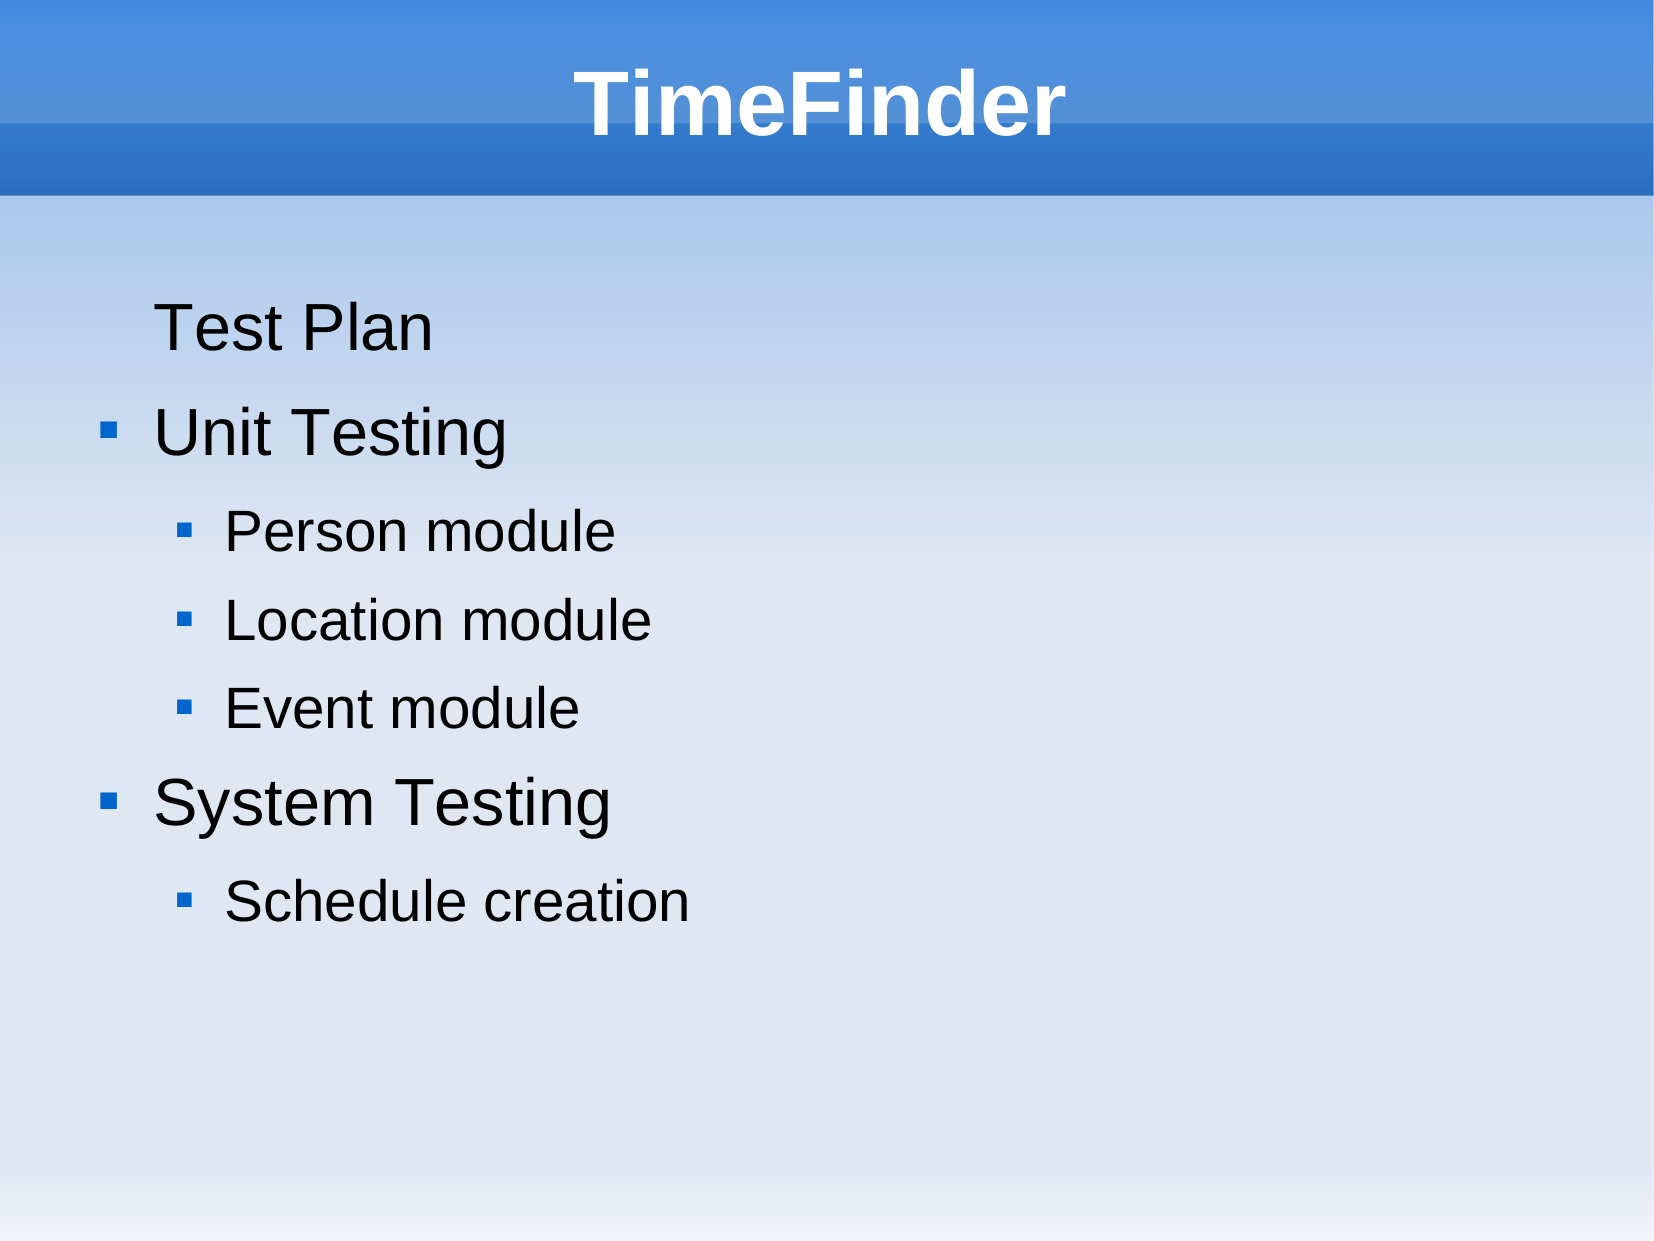

# TimeFinder
Test Plan
Unit Testing
Person module
Location module
Event module
System Testing
Schedule creation